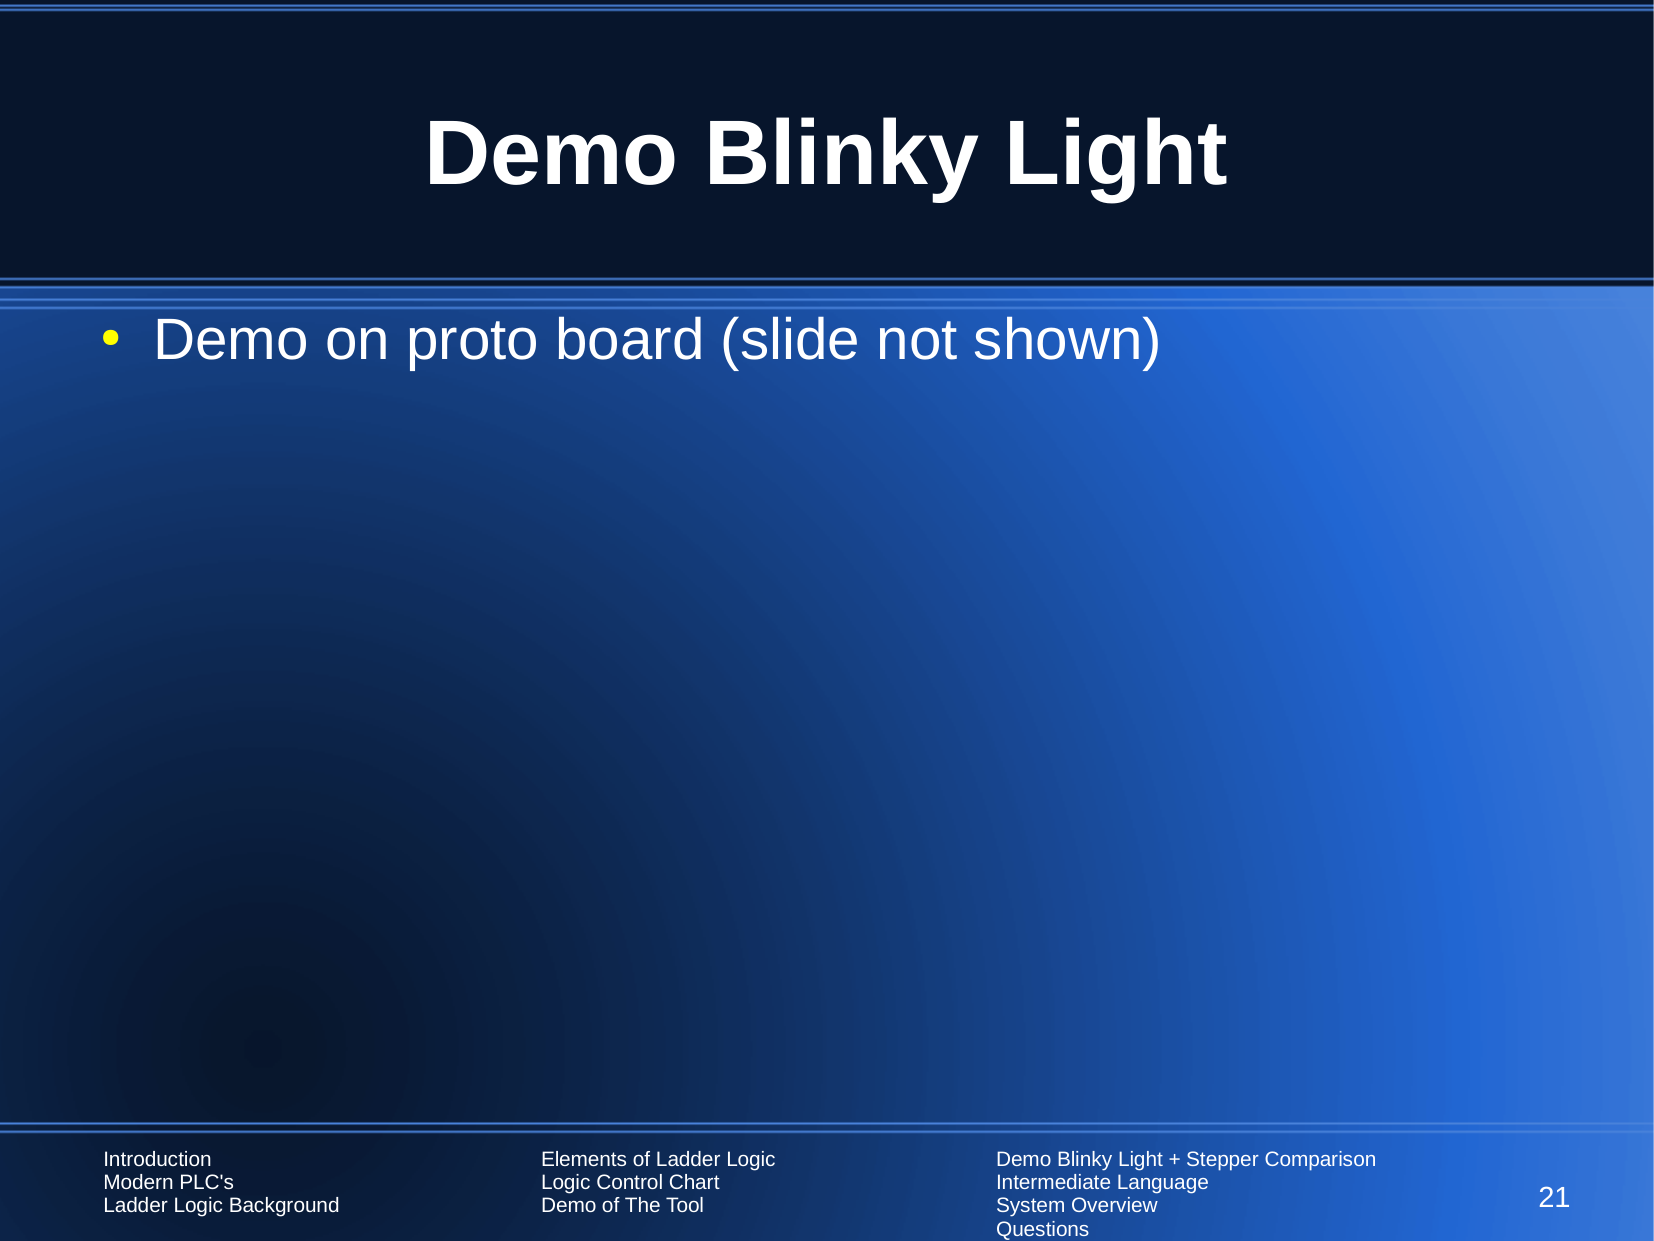

# Demo Blinky Light
Demo on proto board (slide not shown)
21